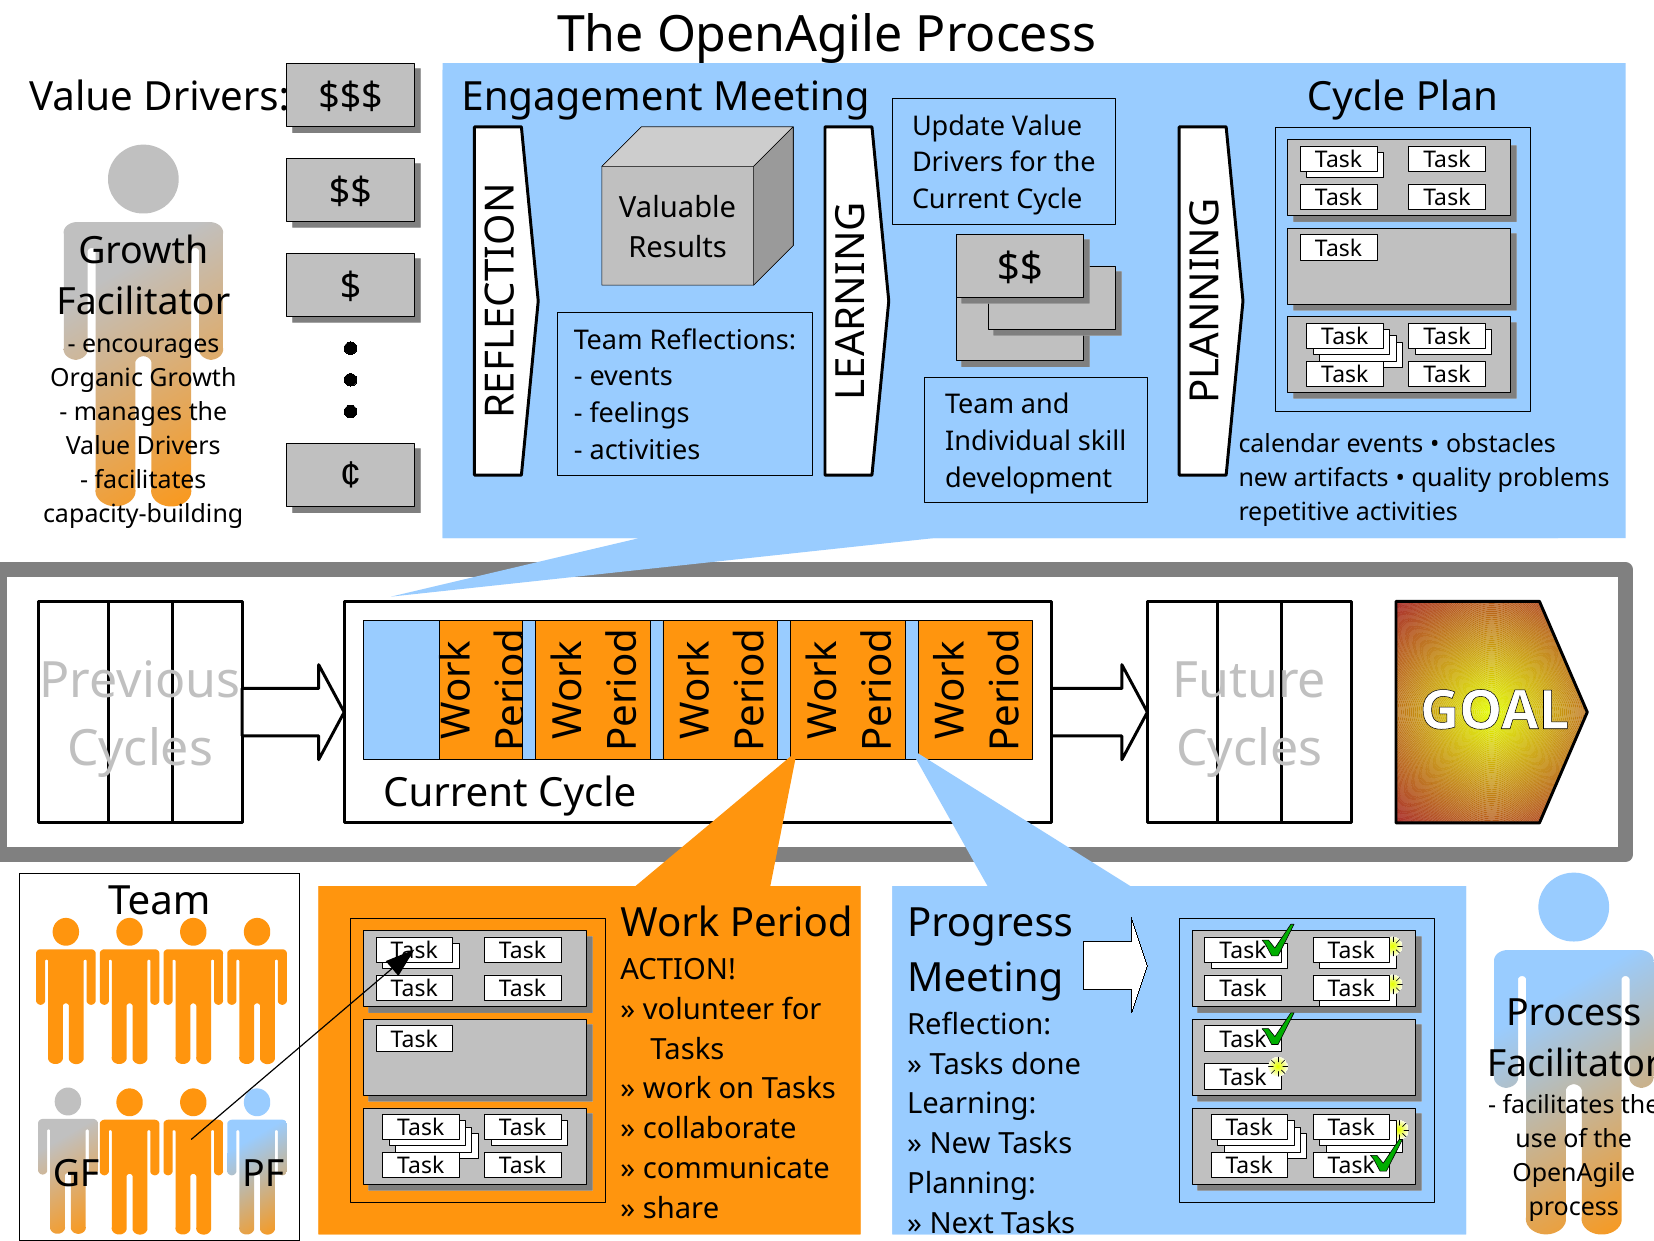

The OpenAgile Process
Engagement Meeting
Cycle Plan
Value Drivers:
$$$
Update Value Drivers for the
Current Cycle
Valuable
Results
Task
Task
Task
Task
Task
Task
Task
Task
Task
Growth
Facilitator
- encourages
Organic Growth
- manages the
Value Drivers
- facilitates
capacity-building
$$
$$
$
REFLECTION
LEARNING
PLANNING
Team Reflections:
- events
- feelings
- activities
Team and Individual skill development
calendar events • obstacles
new artifacts • quality problems
repetitive activities
¢
Previous
Cycles
Future
Cycles
Work
Period
Work
Period
Work
Period
Work
Period
Work
Period
GOAL
Current Cycle
Team
Process
Facilitator
- facilitates the
use of the
OpenAgile
process
Work Period
ACTION!
» volunteer for
 Tasks
» work on Tasks
» collaborate
» communicate
» share
Progress
Meeting
Reflection:
» Tasks done
Learning:
» New Tasks
Planning:
» Next Tasks
Task
Task
Task
Task
Task
Task
Task
Task
Task
Task
Task
Task
Task
Task
Task
Task
Task
Task
Task
GF
PF